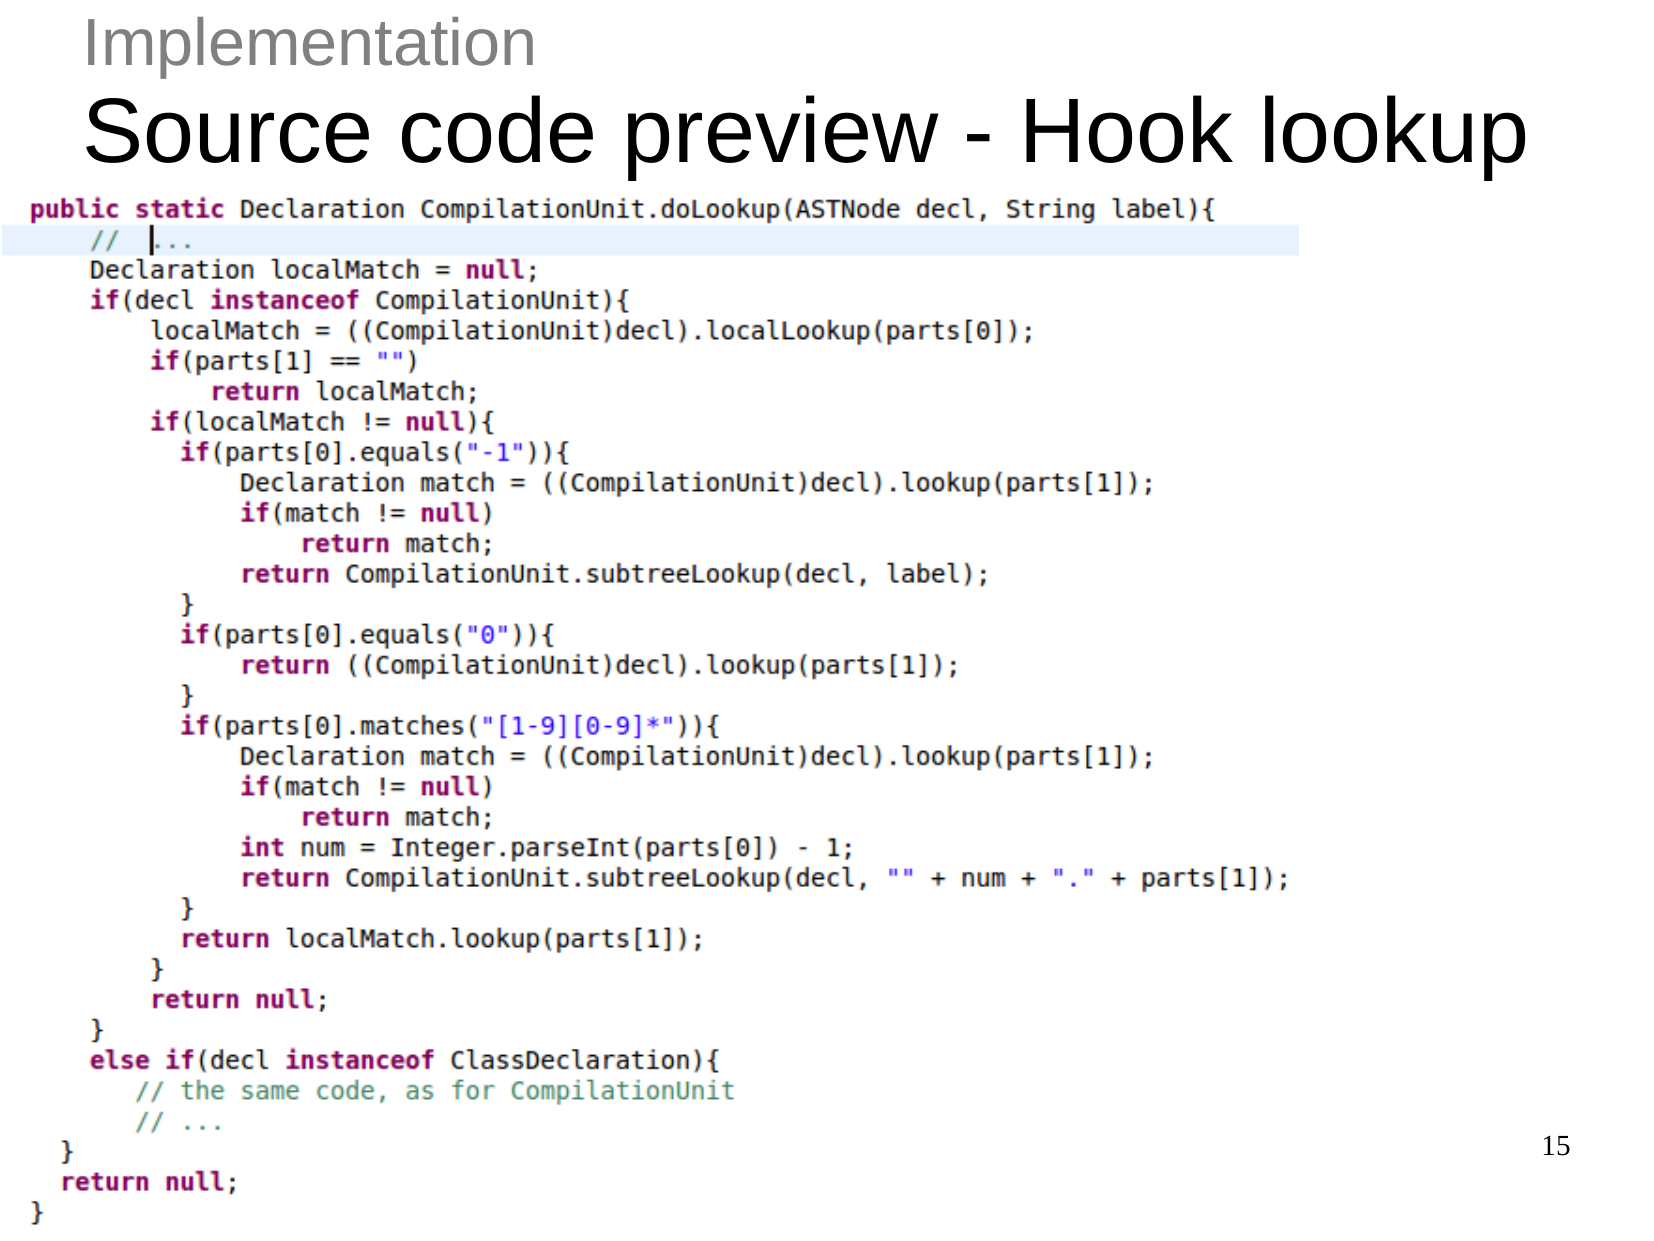

# Implementation Source code preview - Hook lookup
26.06.2014
15